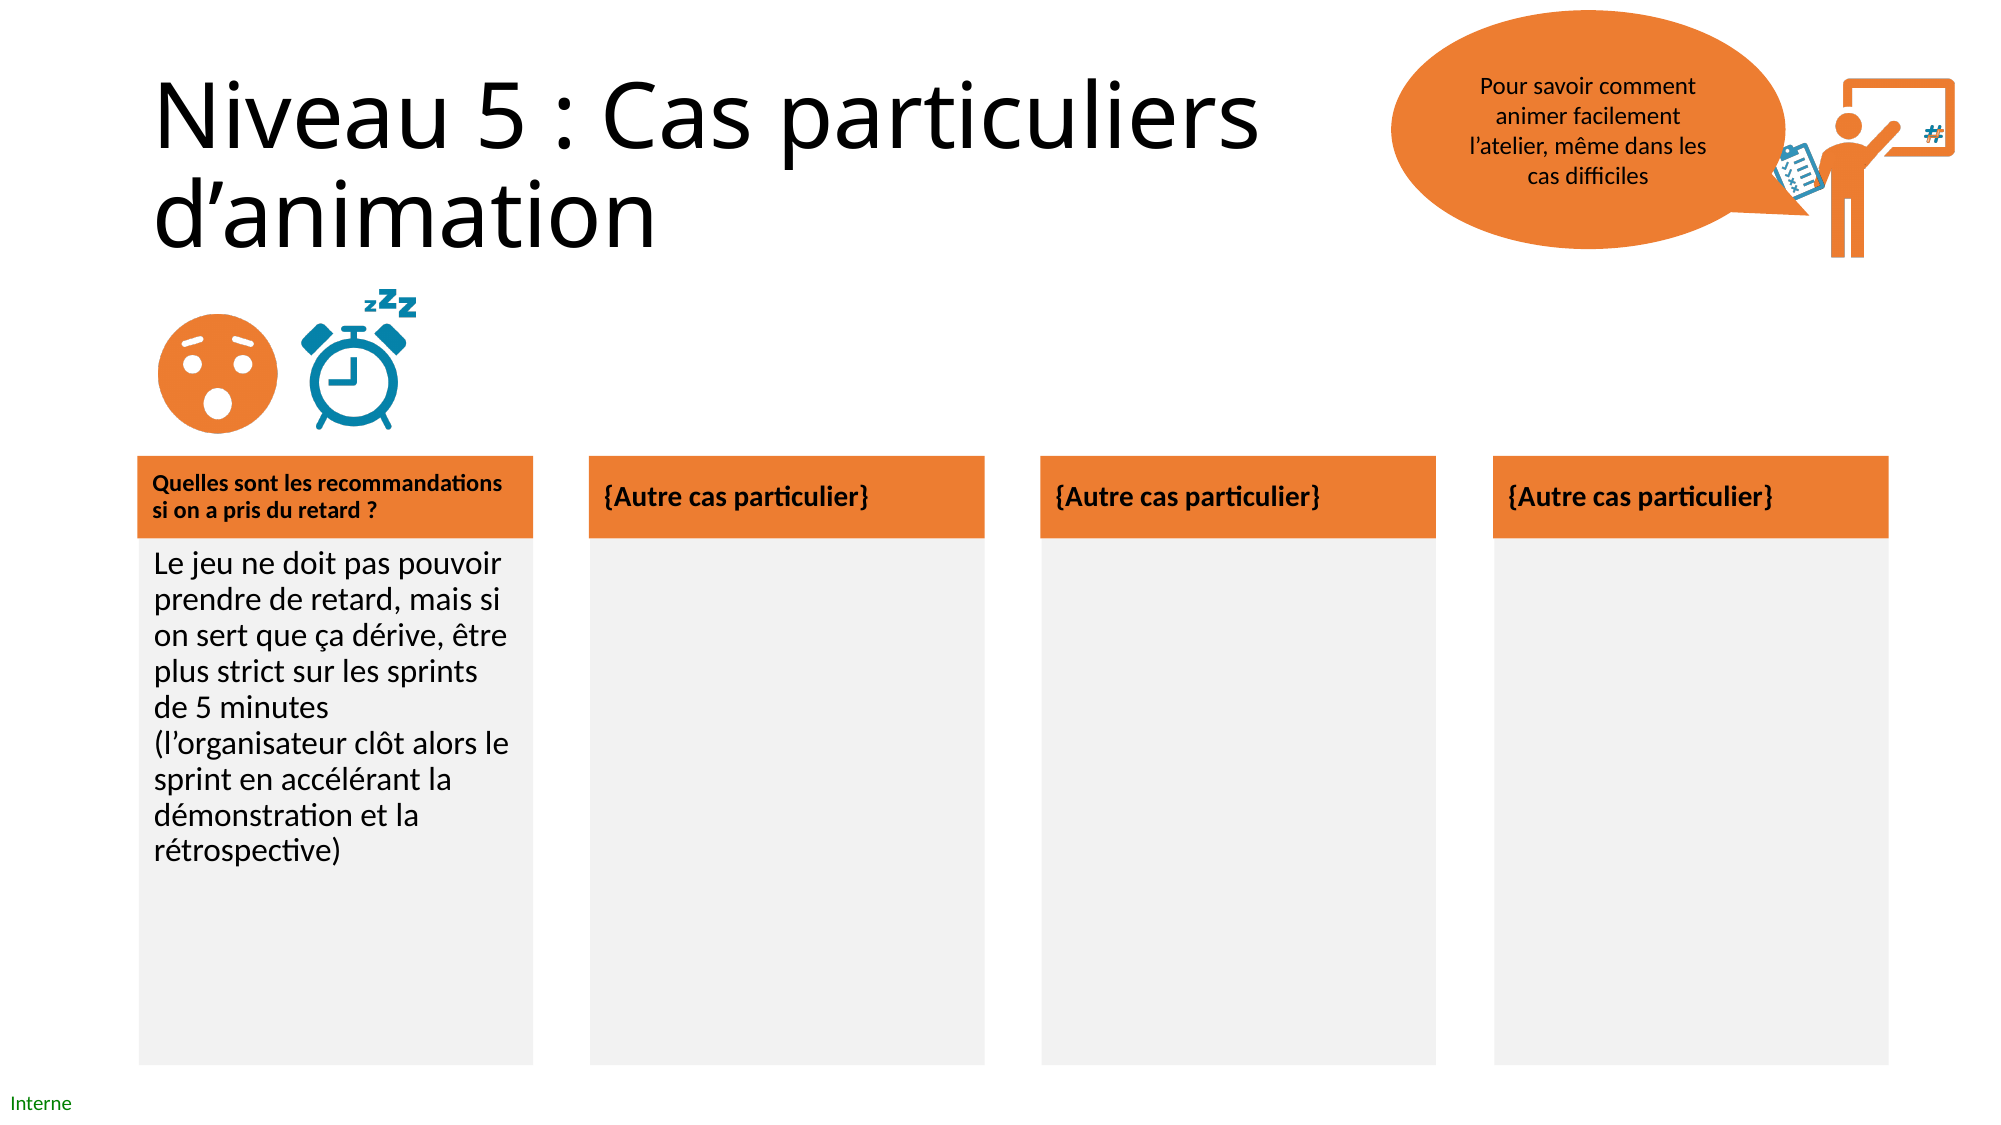

Pour savoir comment animer facilement l’atelier, même dans les cas difficiles
# Niveau 5 : Cas particuliers d’animation
Quelles sont les recommandations si on a pris du retard ?
{Autre cas particulier}
{Autre cas particulier}
{Autre cas particulier}
Le jeu ne doit pas pouvoir prendre de retard, mais si on sert que ça dérive, être plus strict sur les sprints de 5 minutes (l’organisateur clôt alors le sprint en accélérant la démonstration et la rétrospective)